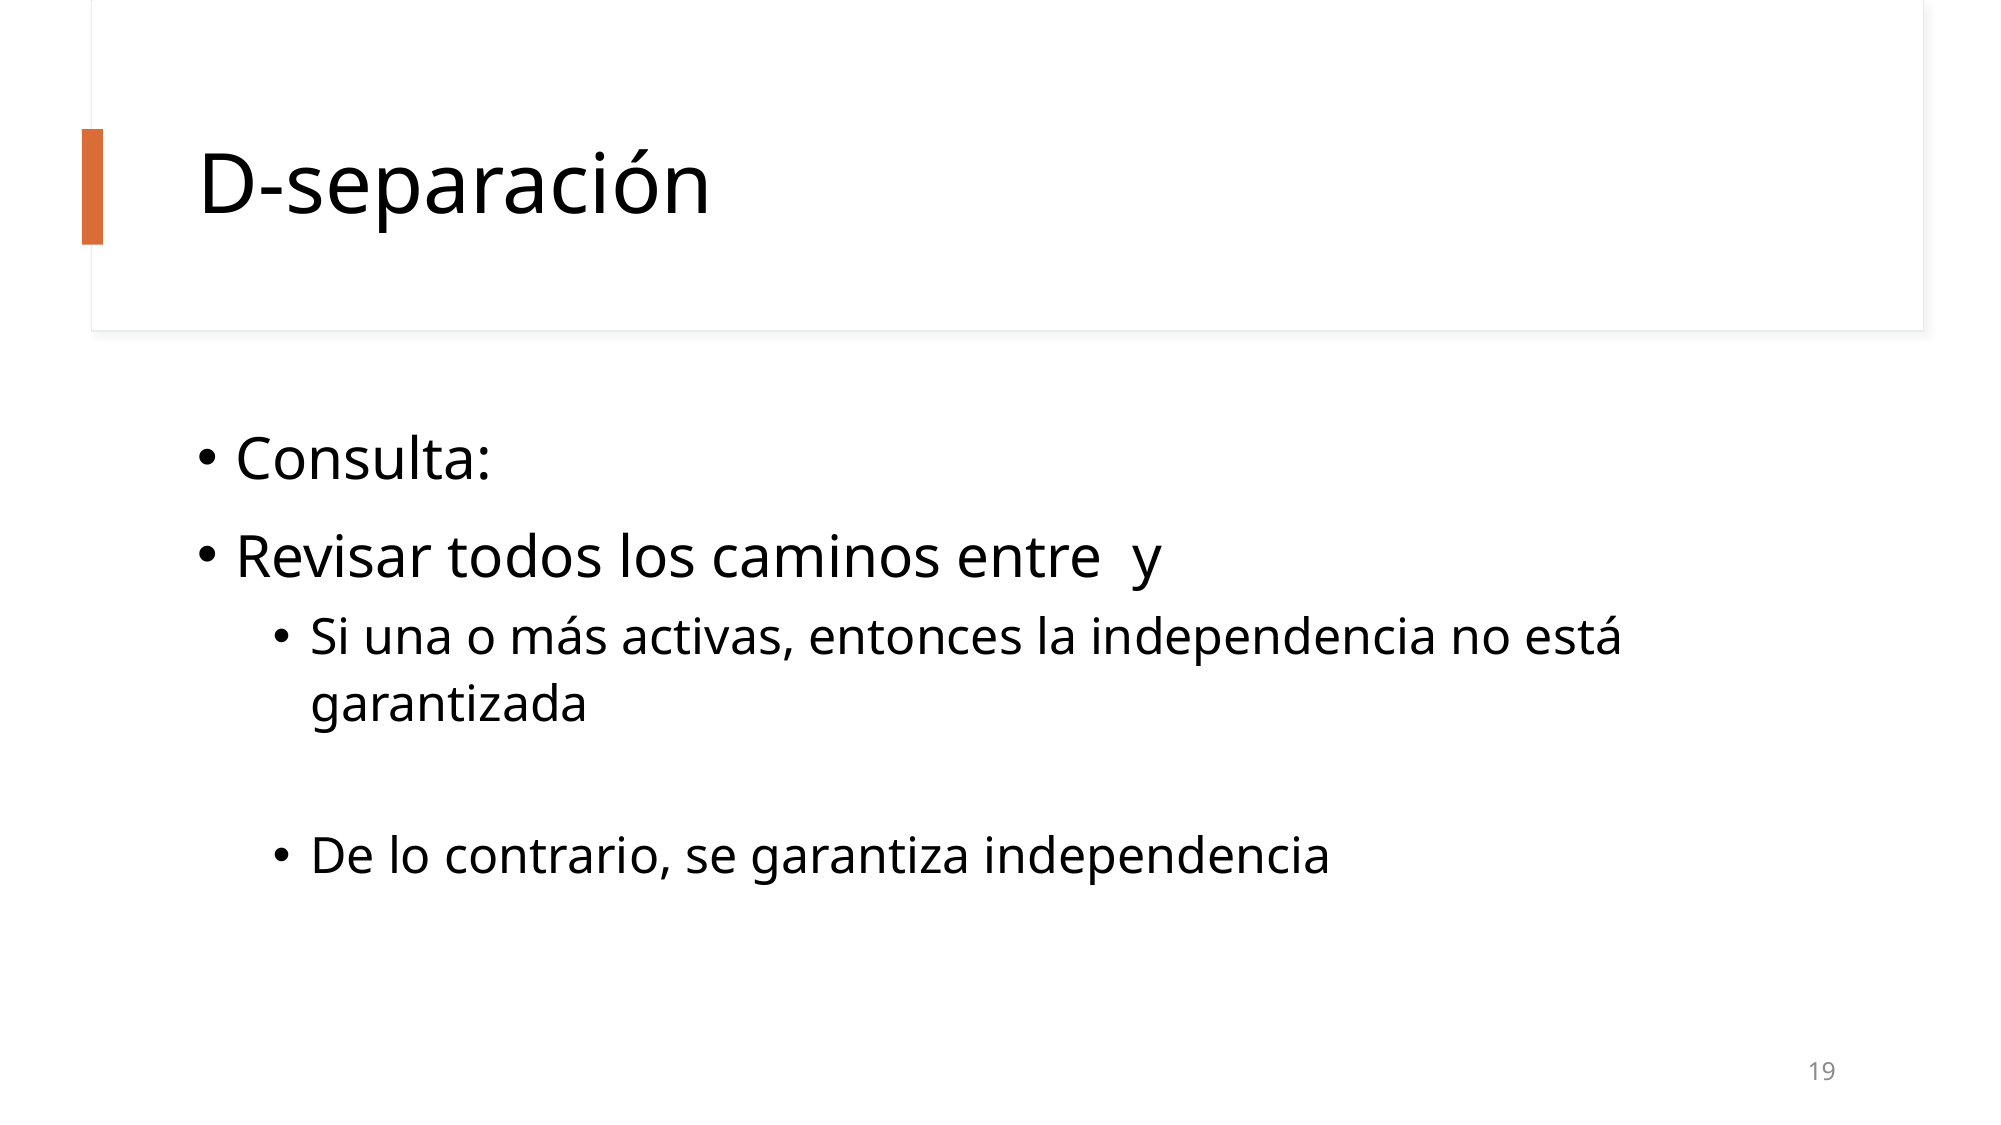

# D-separación
Consulta:
Revisar todos los caminos entre y
Si una o más activas, entonces la independencia no está garantizada
De lo contrario, se garantiza independencia
19